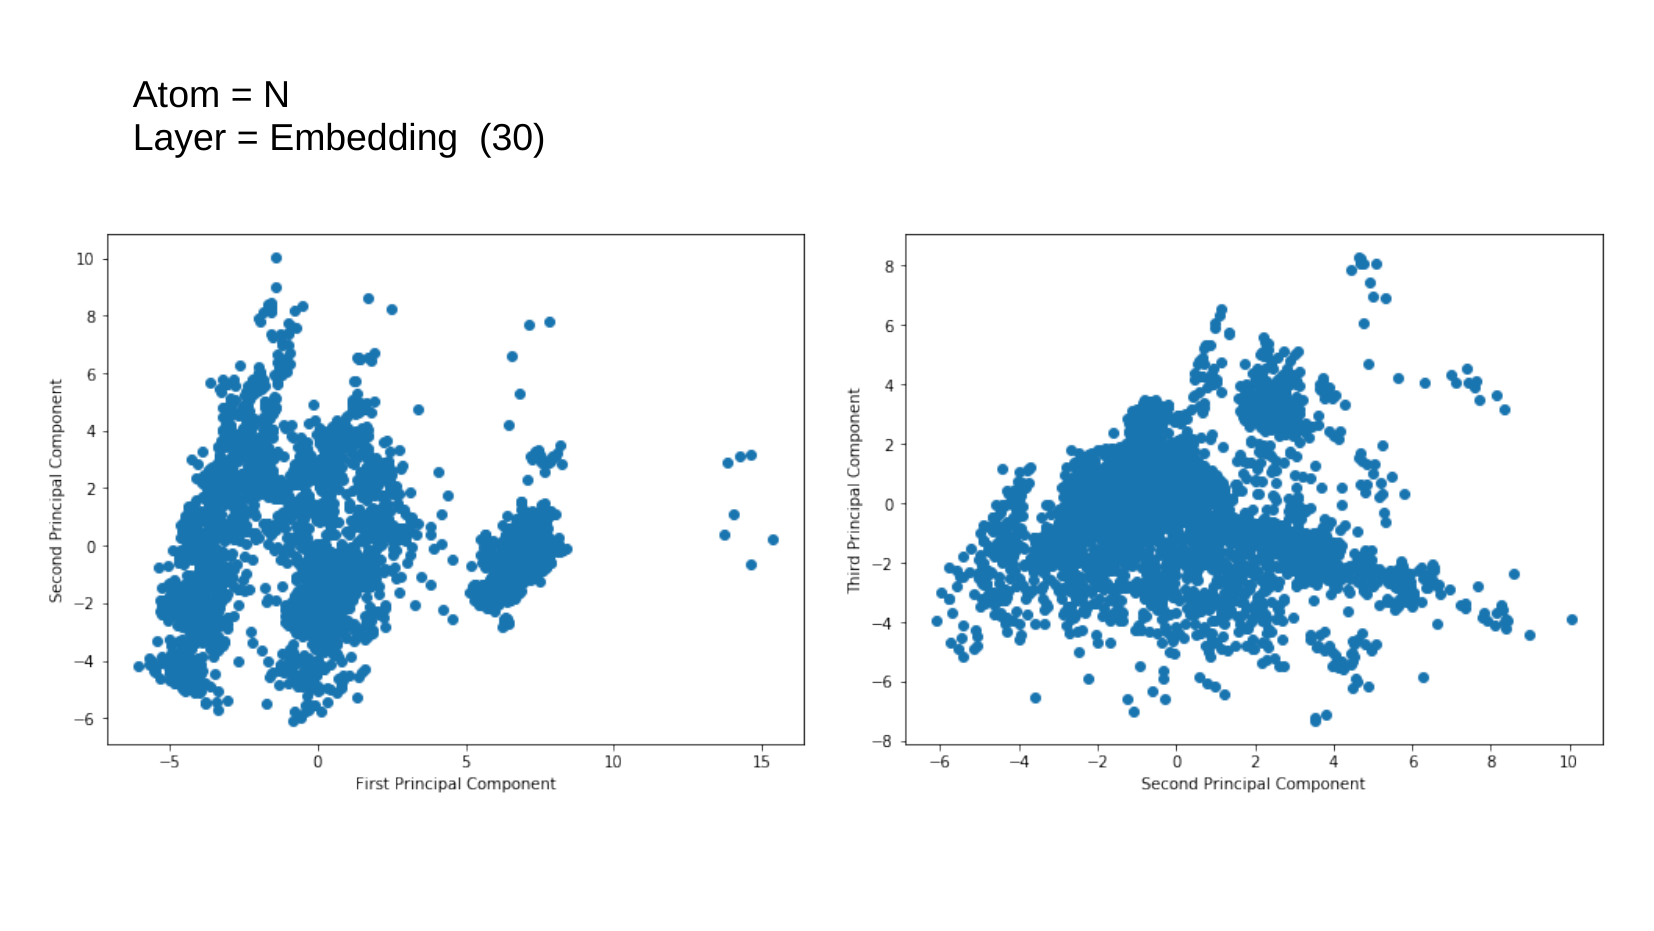

Atom = N
Layer = Embedding (30)